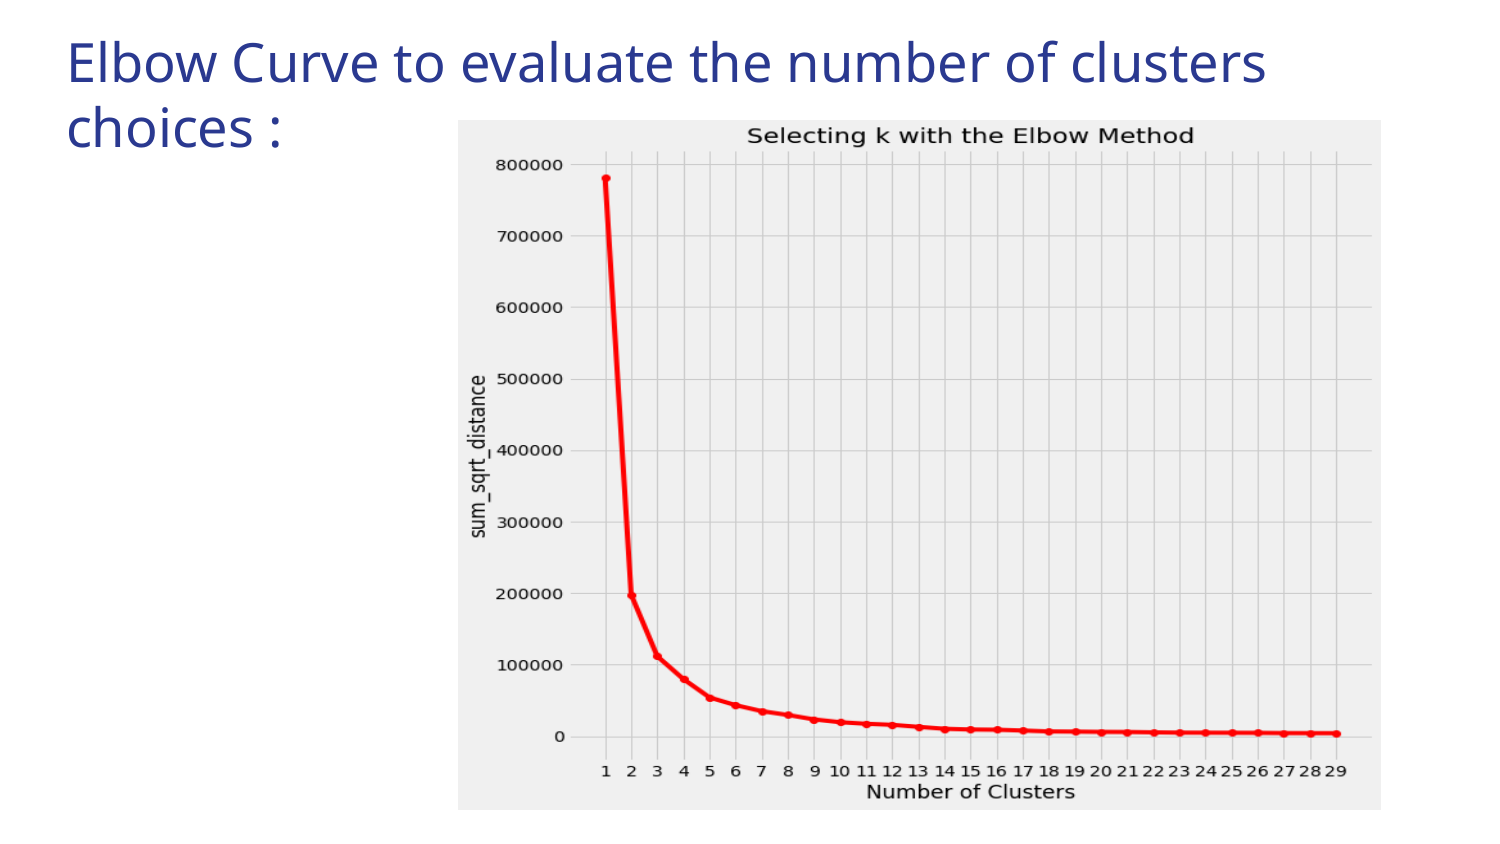

# Elbow Curve to evaluate the number of clusters choices :